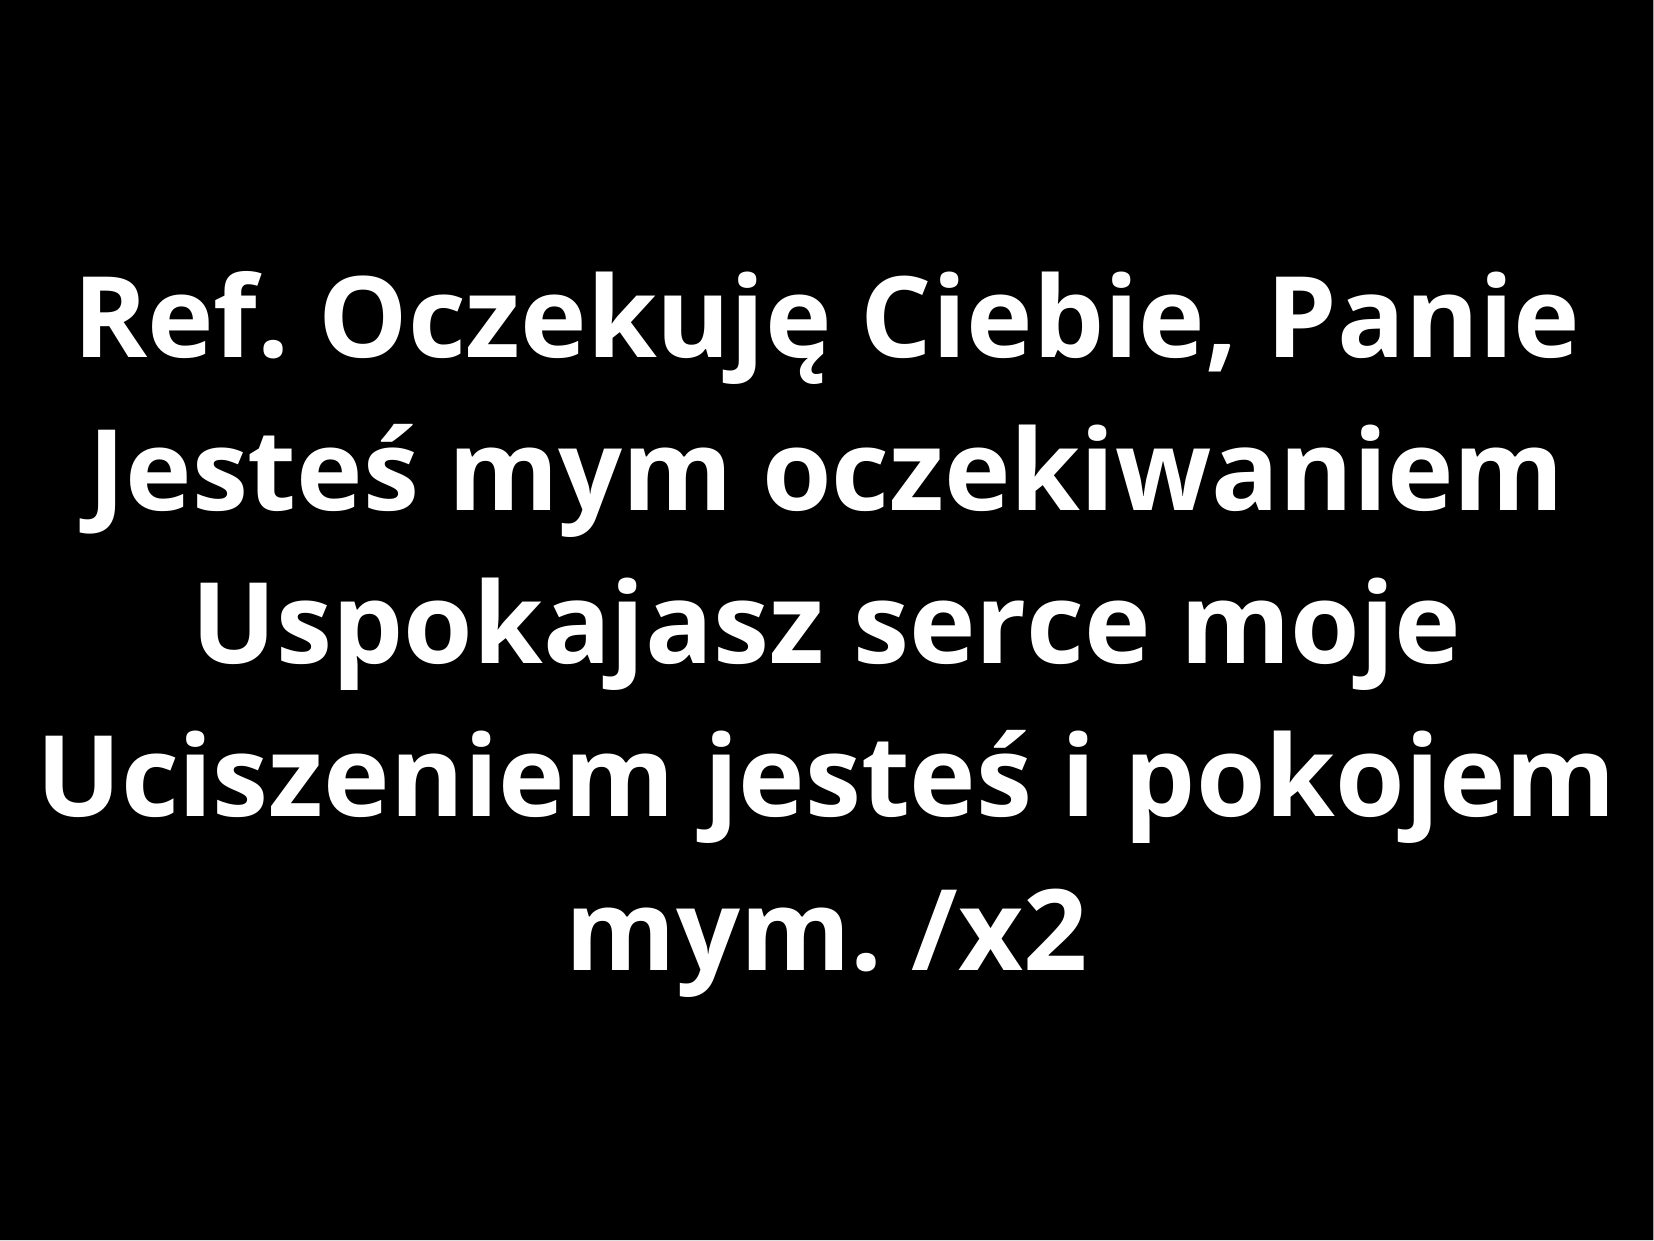

# Ref. Oczekuję Ciebie, Panie Jesteś mym oczekiwaniem Uspokajasz serce moje Uciszeniem jesteś i pokojem mym. /x2